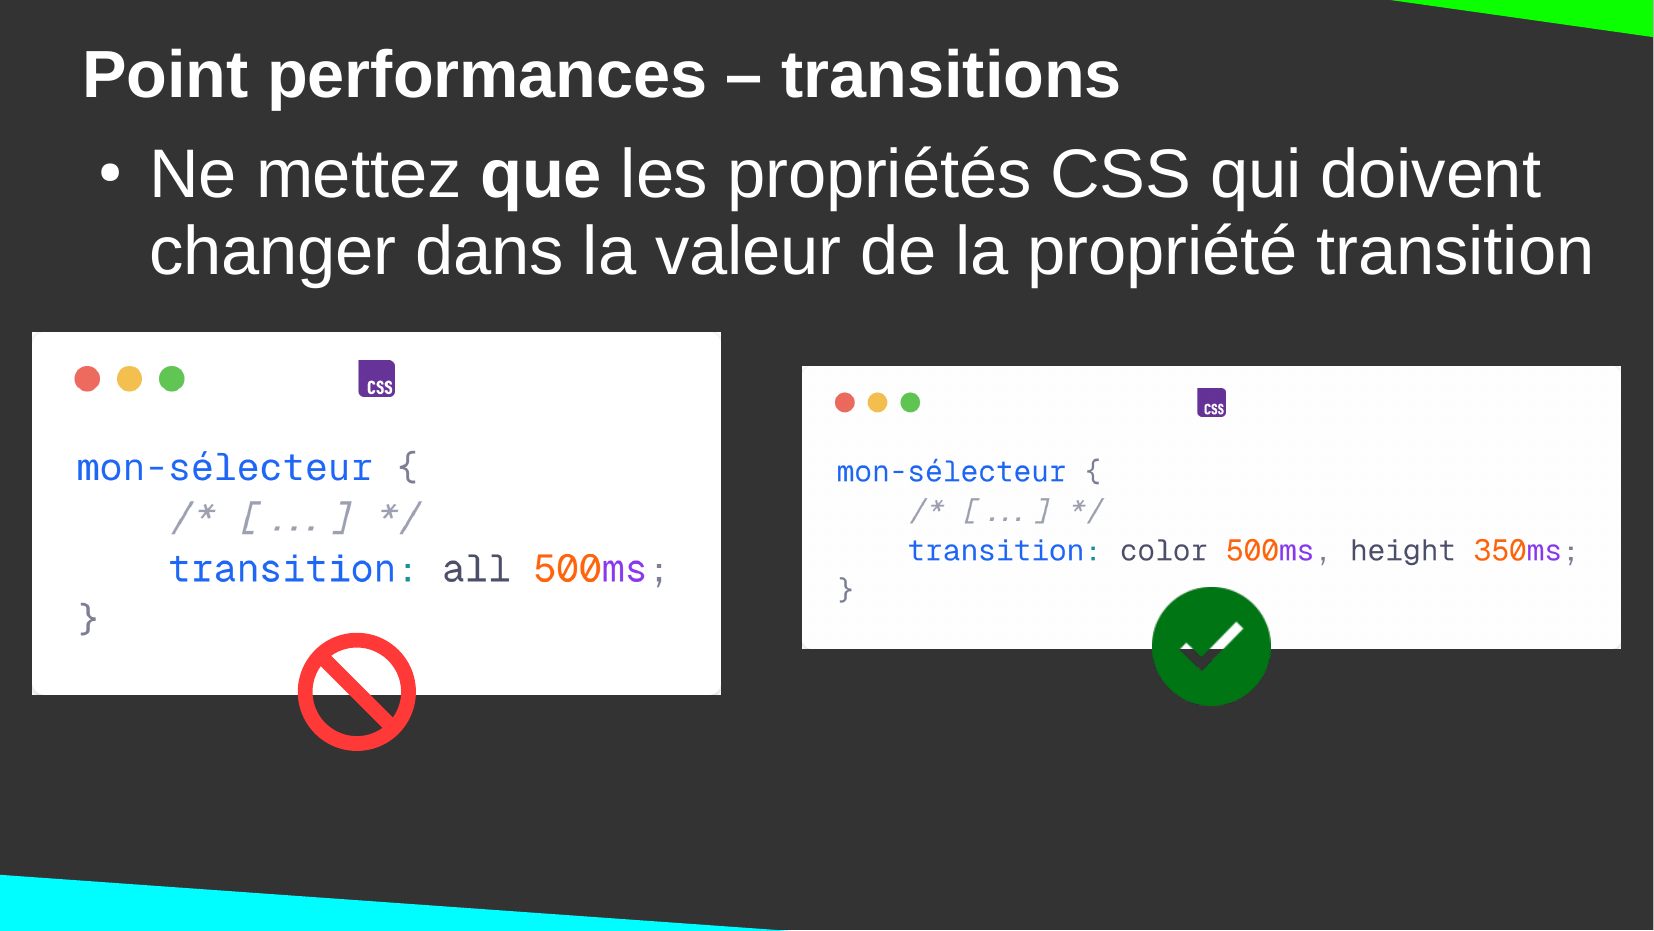

# Point performances – transitions
Ne mettez que les propriétés CSS qui doivent changer dans la valeur de la propriété transition